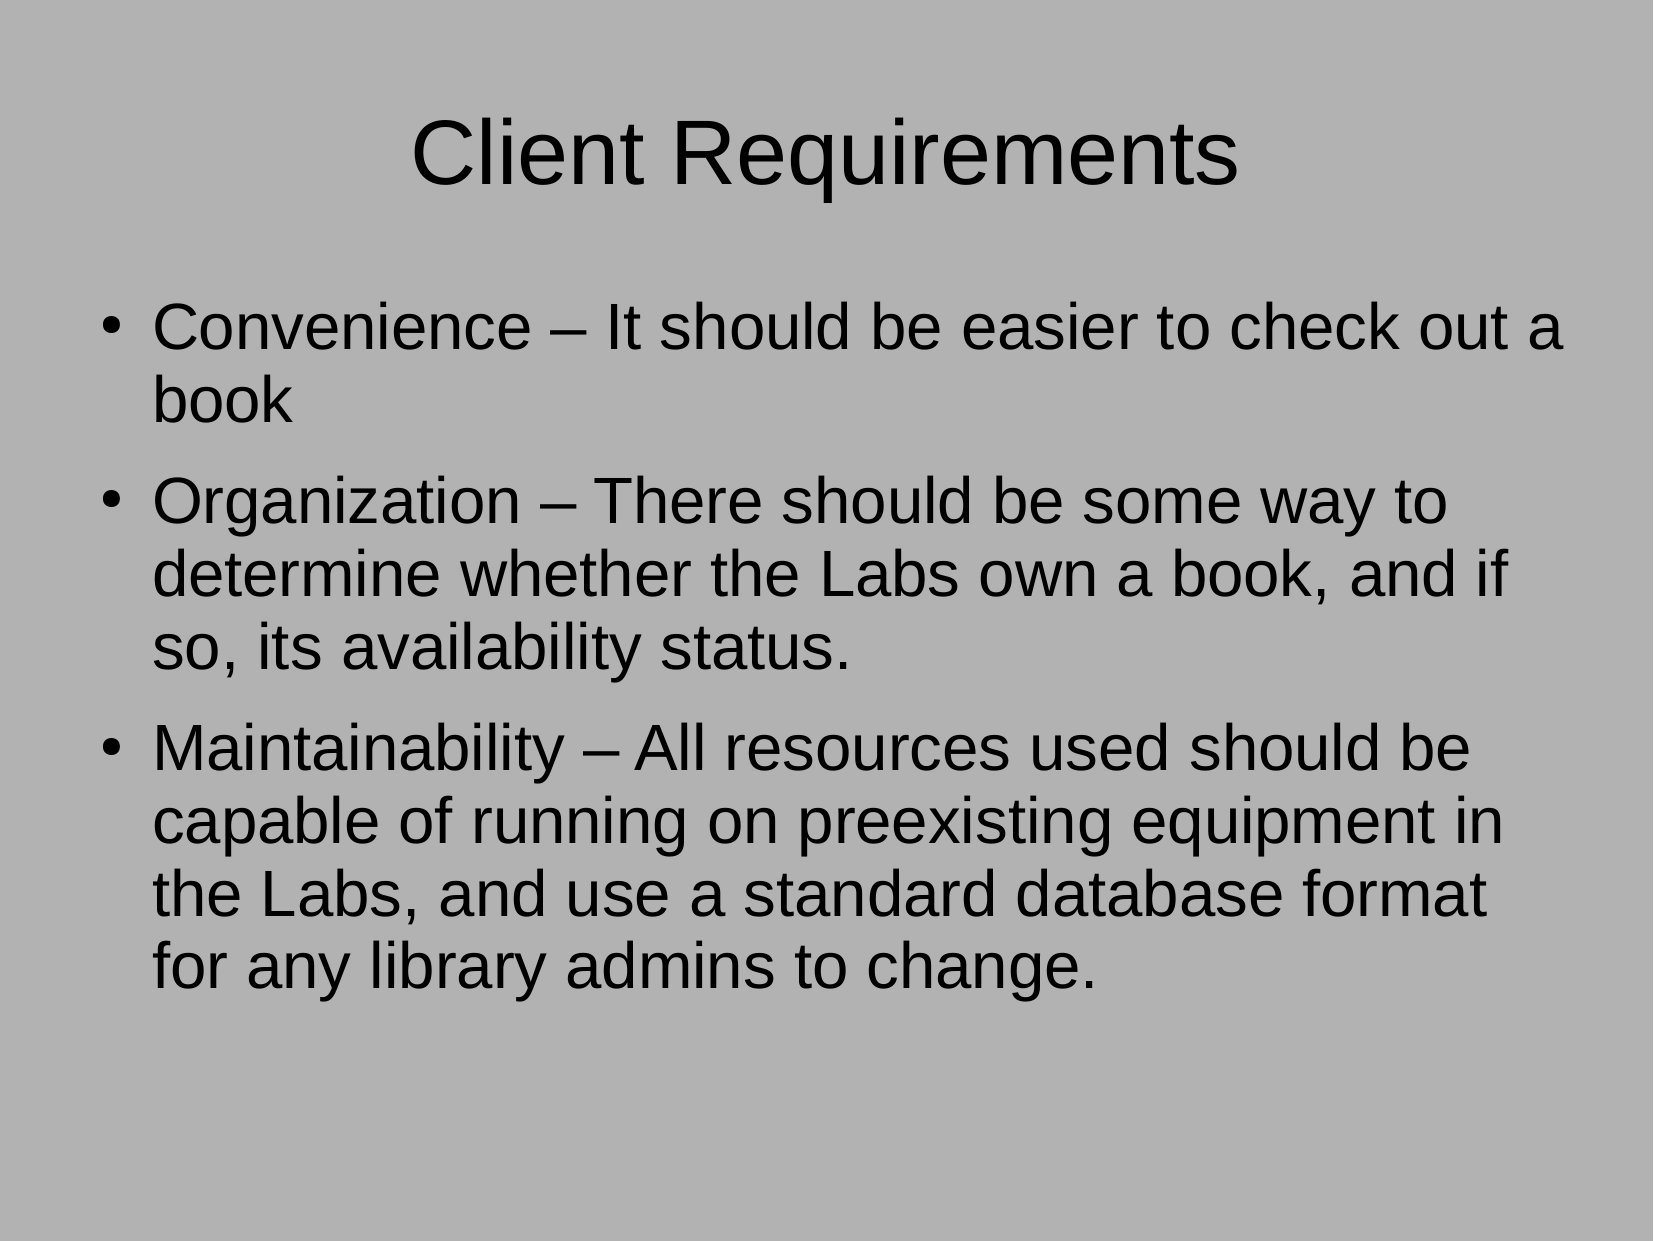

# Client Requirements
Convenience – It should be easier to check out a book
Organization – There should be some way to determine whether the Labs own a book, and if so, its availability status.
Maintainability – All resources used should be capable of running on preexisting equipment in the Labs, and use a standard database format for any library admins to change.